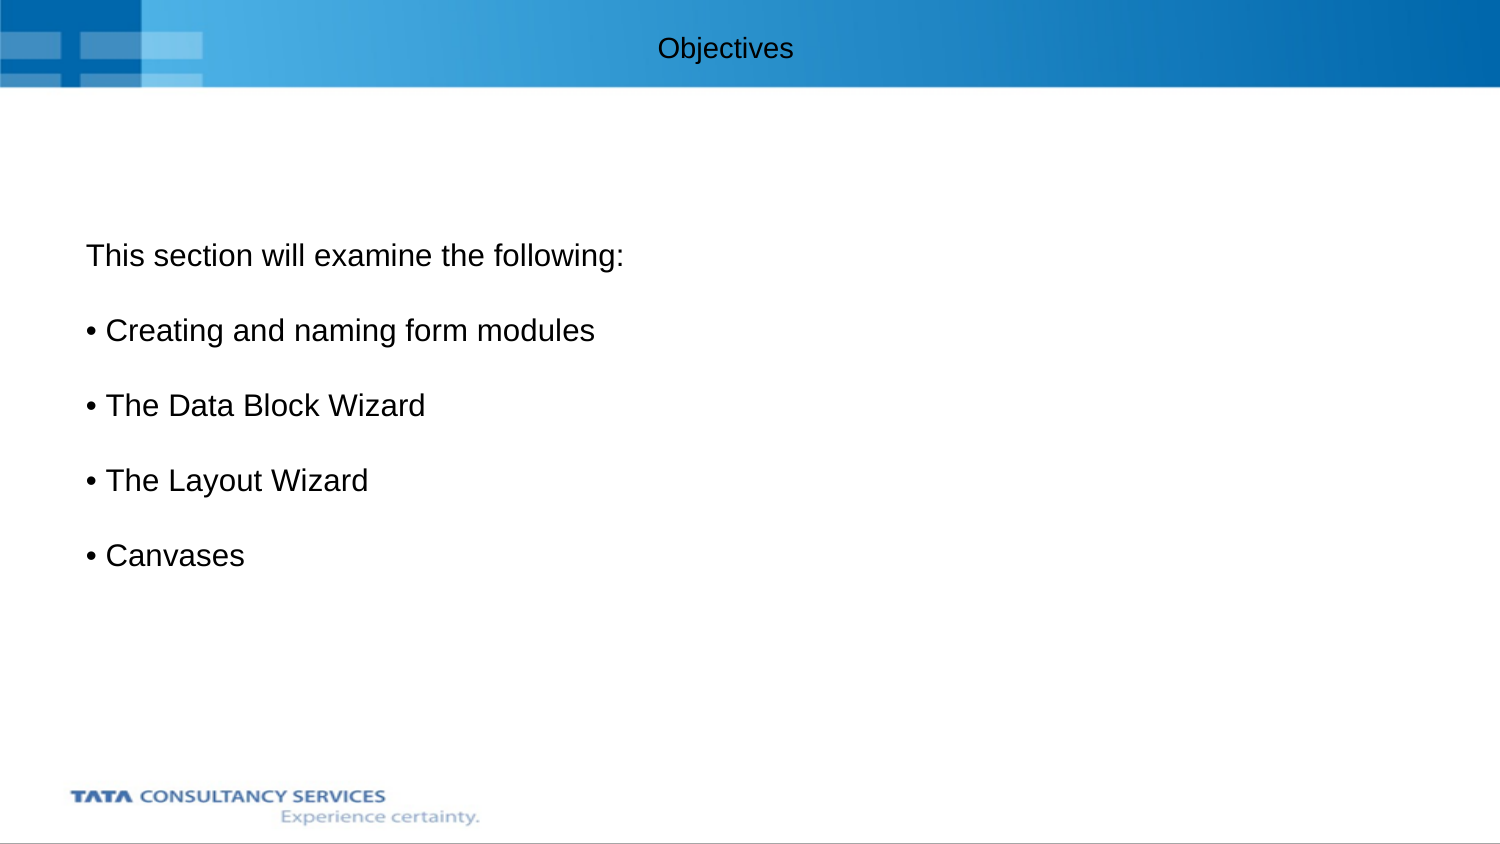

# Objectives
This section will examine the following:
• Creating and naming form modules
• The Data Block Wizard
• The Layout Wizard
• Canvases